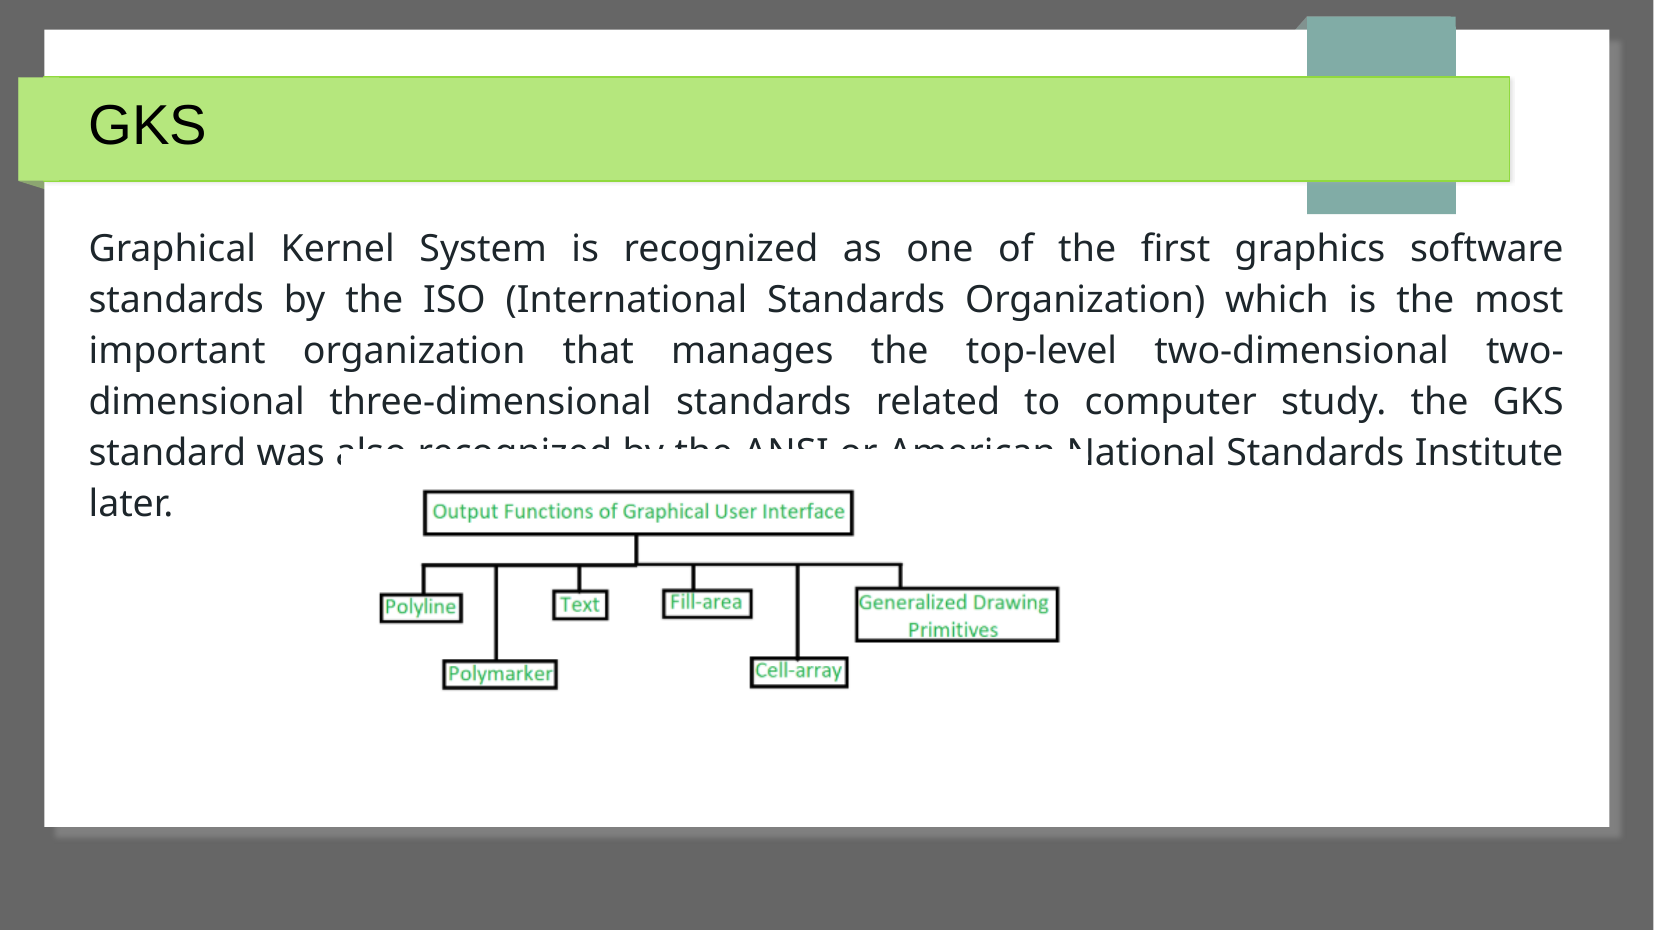

# GKS
Graphical Kernel System is recognized as one of the first graphics software standards by the ISO (International Standards Organization) which is the most important organization that manages the top-level two-dimensional two-dimensional three-dimensional standards related to computer study. the GKS standard was also recognized by the ANSI or American National Standards Institute later.